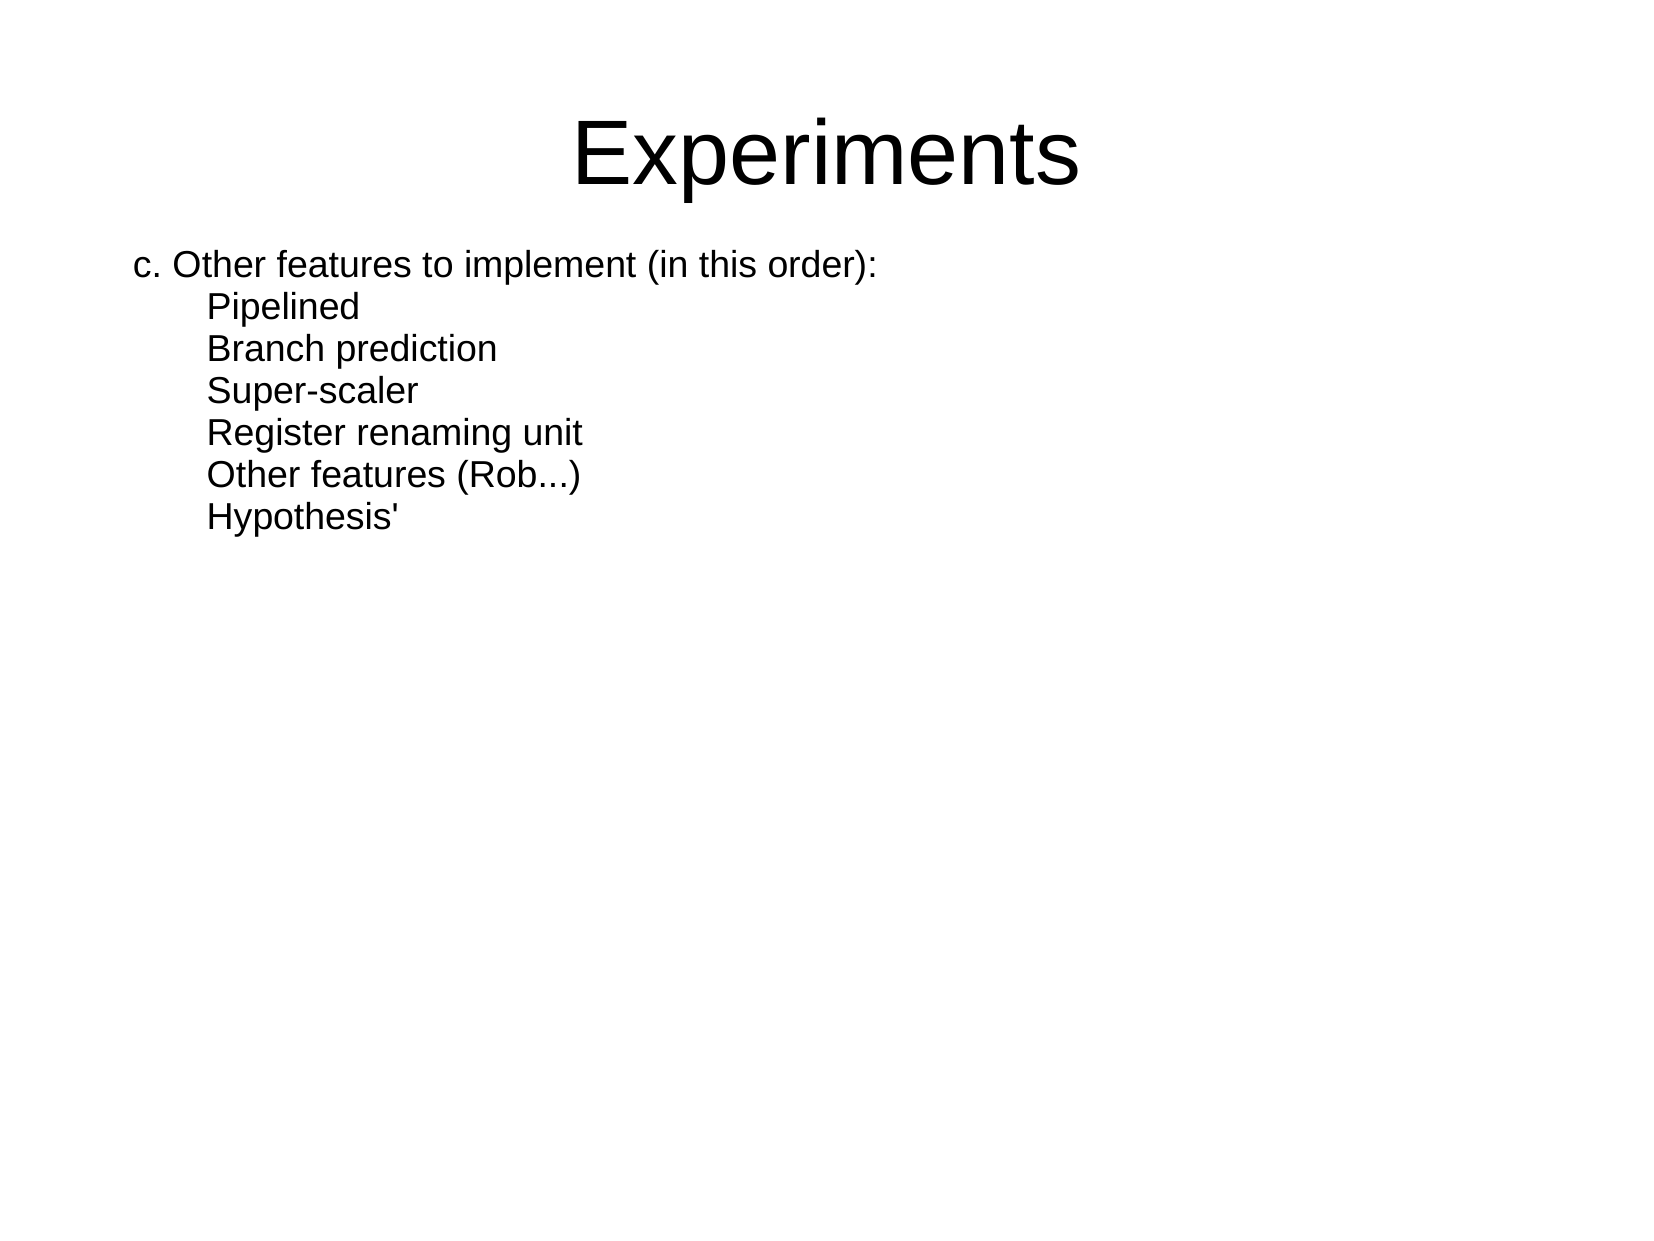

# Experiments
c. Other features to implement (in this order):
	Pipelined
	Branch prediction
	Super-scaler
	Register renaming unit
	Other features (Rob...)
	Hypothesis'